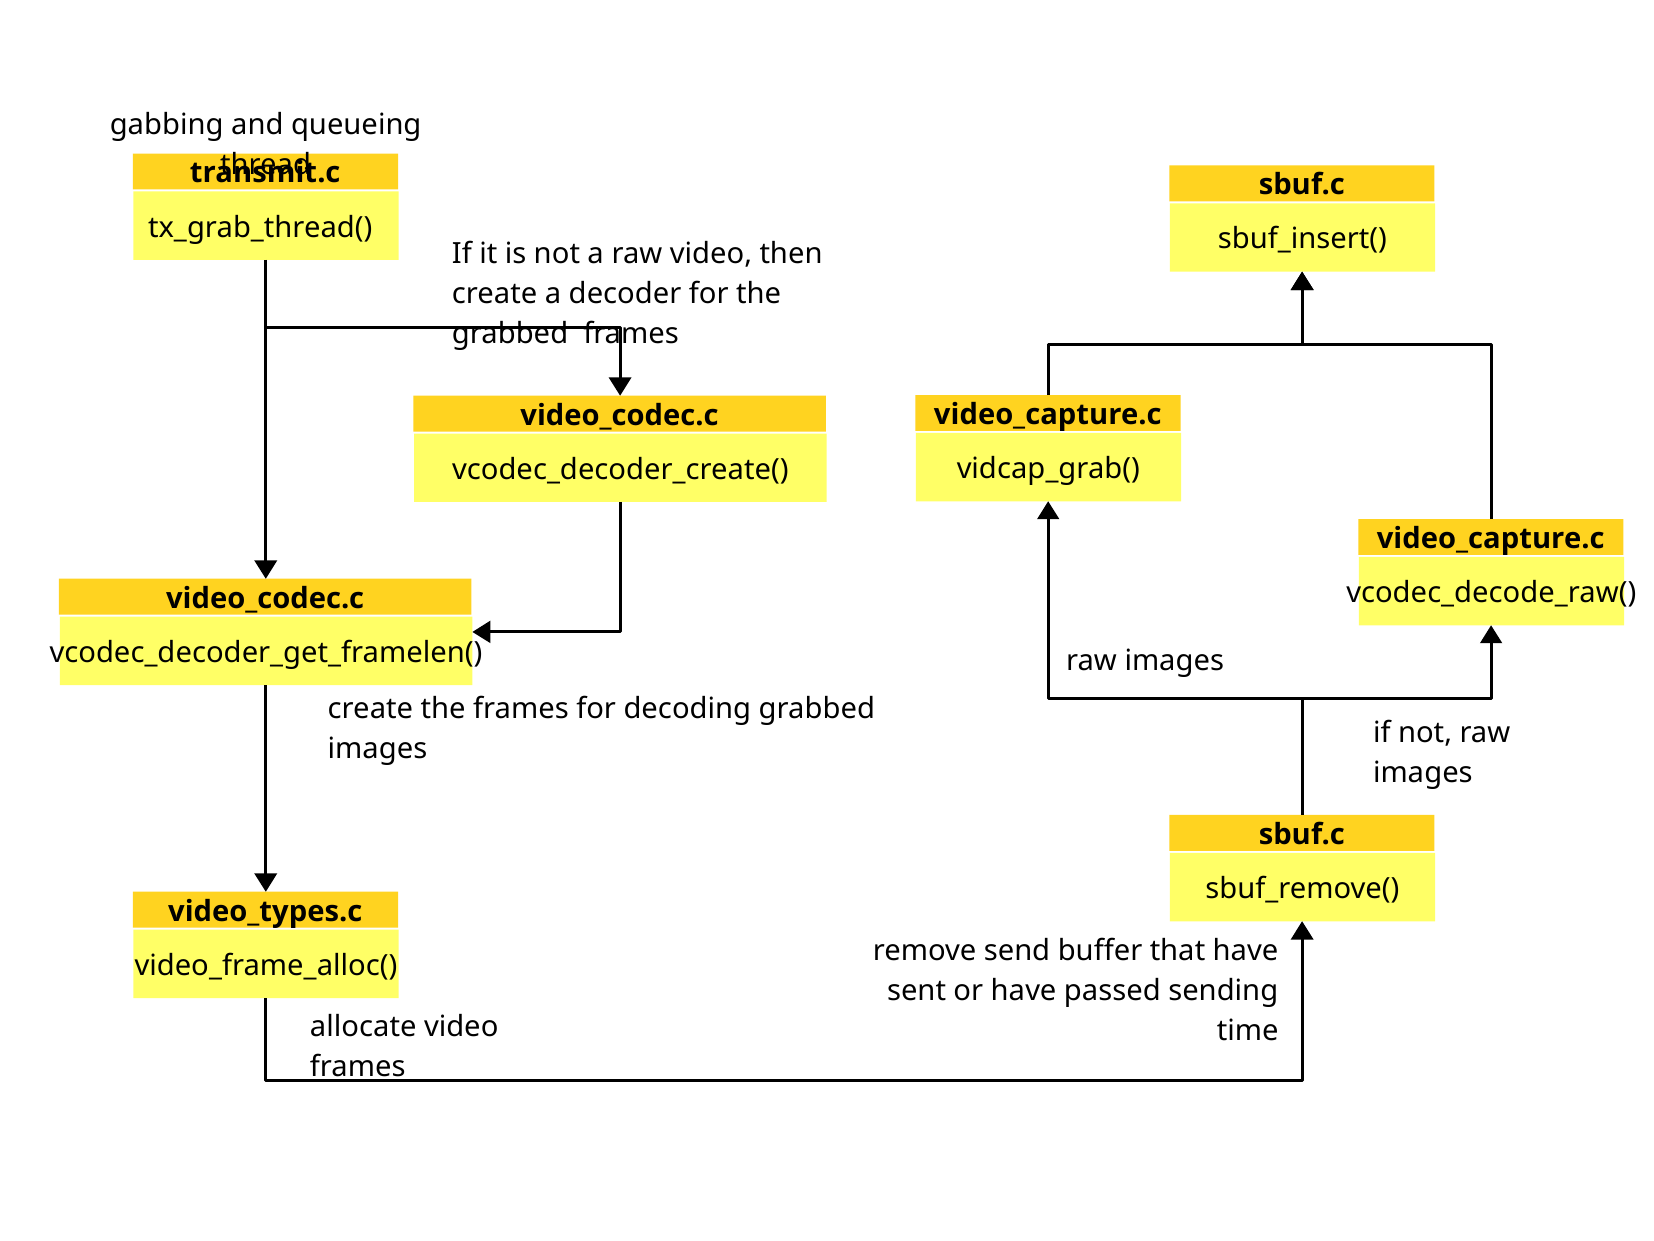

gabbing and queueing thread
transmit.c
tx_grab_thread()
sbuf.c
sbuf_insert()
If it is not a raw video, then create a decoder for the grabbed frames
video_capture.c
vidcap_grab()
video_codec.c
vcodec_decoder_create()
video_capture.c
vcodec_decode_raw()
video_codec.c
vcodec_decoder_get_framelen()
raw images
create the frames for decoding grabbed images
if not, raw images
sbuf.c
sbuf_remove()
video_types.c
video_frame_alloc()
remove send buffer that have sent or have passed sending time
allocate video frames